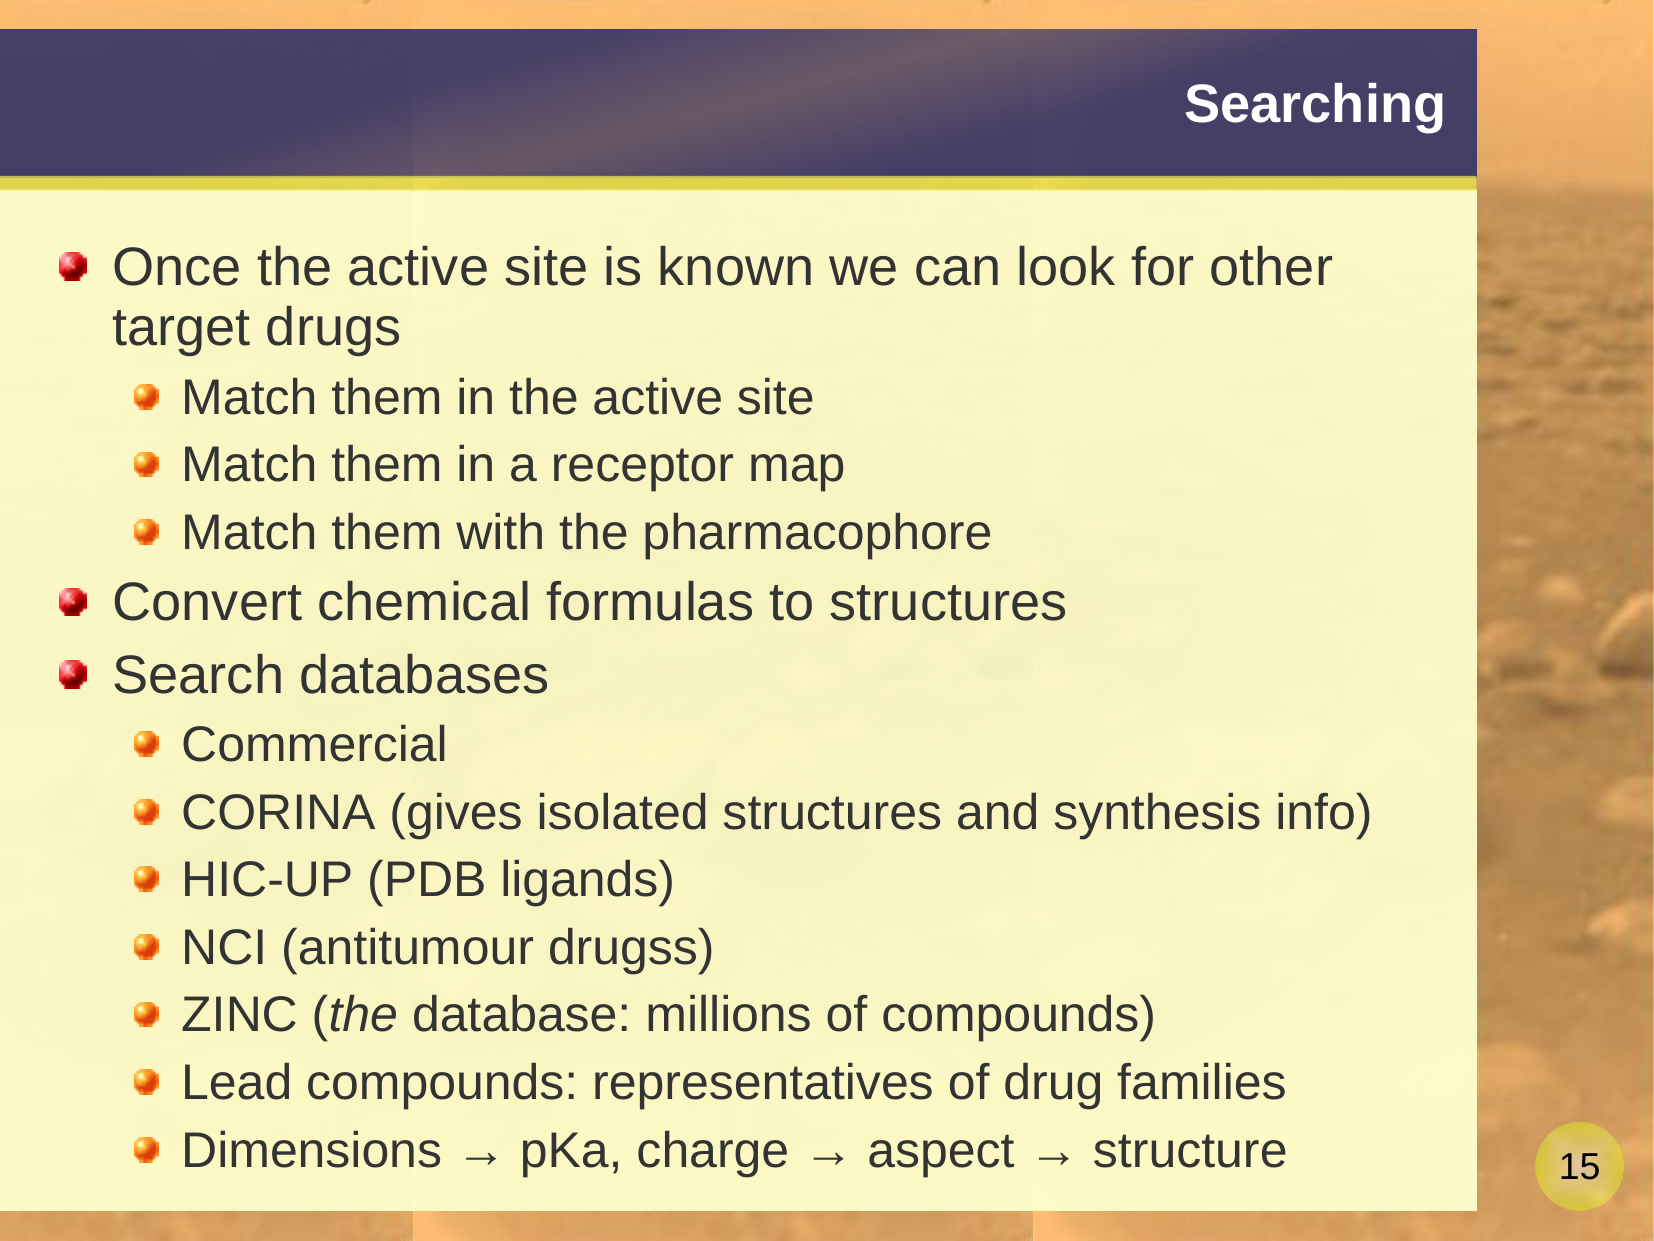

# Searching
Once the active site is known we can look for other target drugs
Match them in the active site
Match them in a receptor map
Match them with the pharmacophore
Convert chemical formulas to structures
Search databases
Commercial
CORINA (gives isolated structures and synthesis info)
HIC-UP (PDB ligands)
NCI (antitumour drugss)
ZINC (the database: millions of compounds)
Lead compounds: representatives of drug families
Dimensions → pKa, charge → aspect → structure